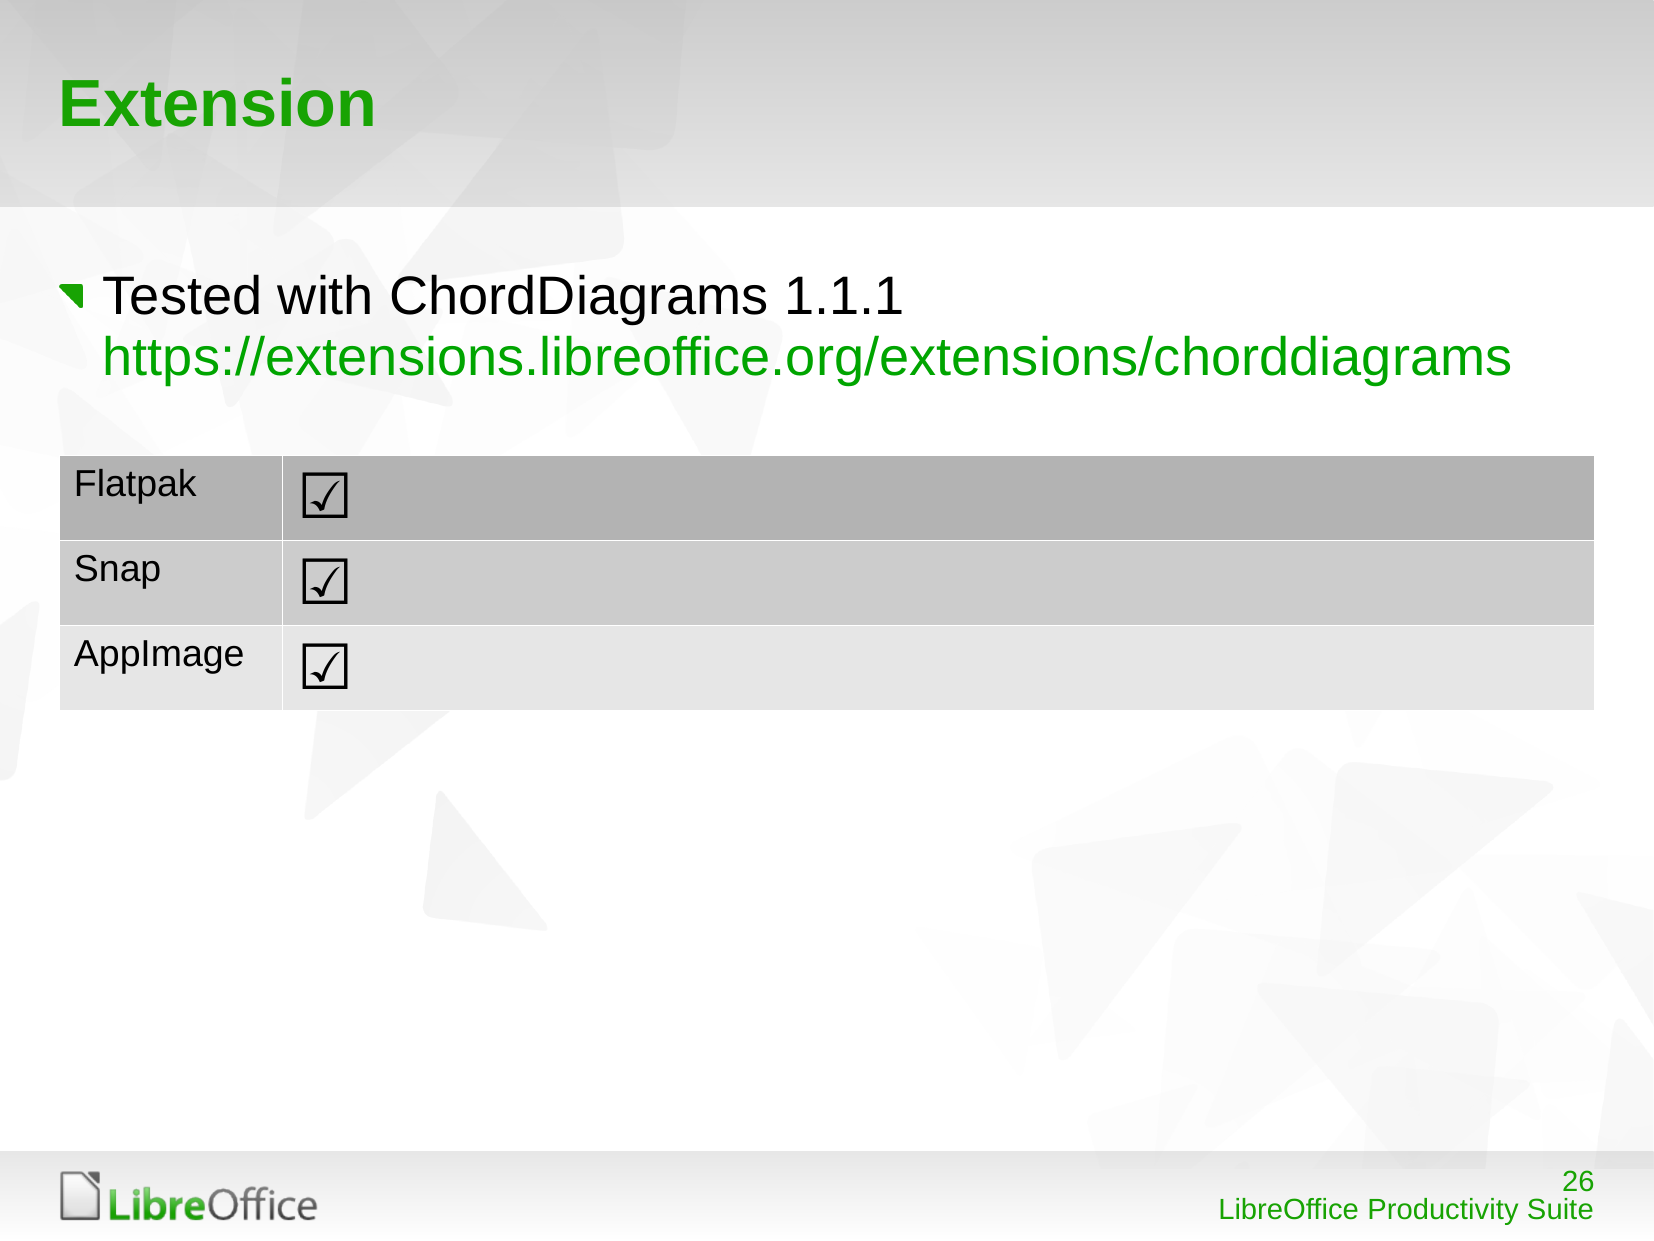

# Extension
Tested with ChordDiagrams 1.1.1 https://extensions.libreoffice.org/extensions/chorddiagrams
| Flatpak | ☑ |
| --- | --- |
| Snap | ☑ |
| AppImage | ☑ |
26
LibreOffice Productivity Suite